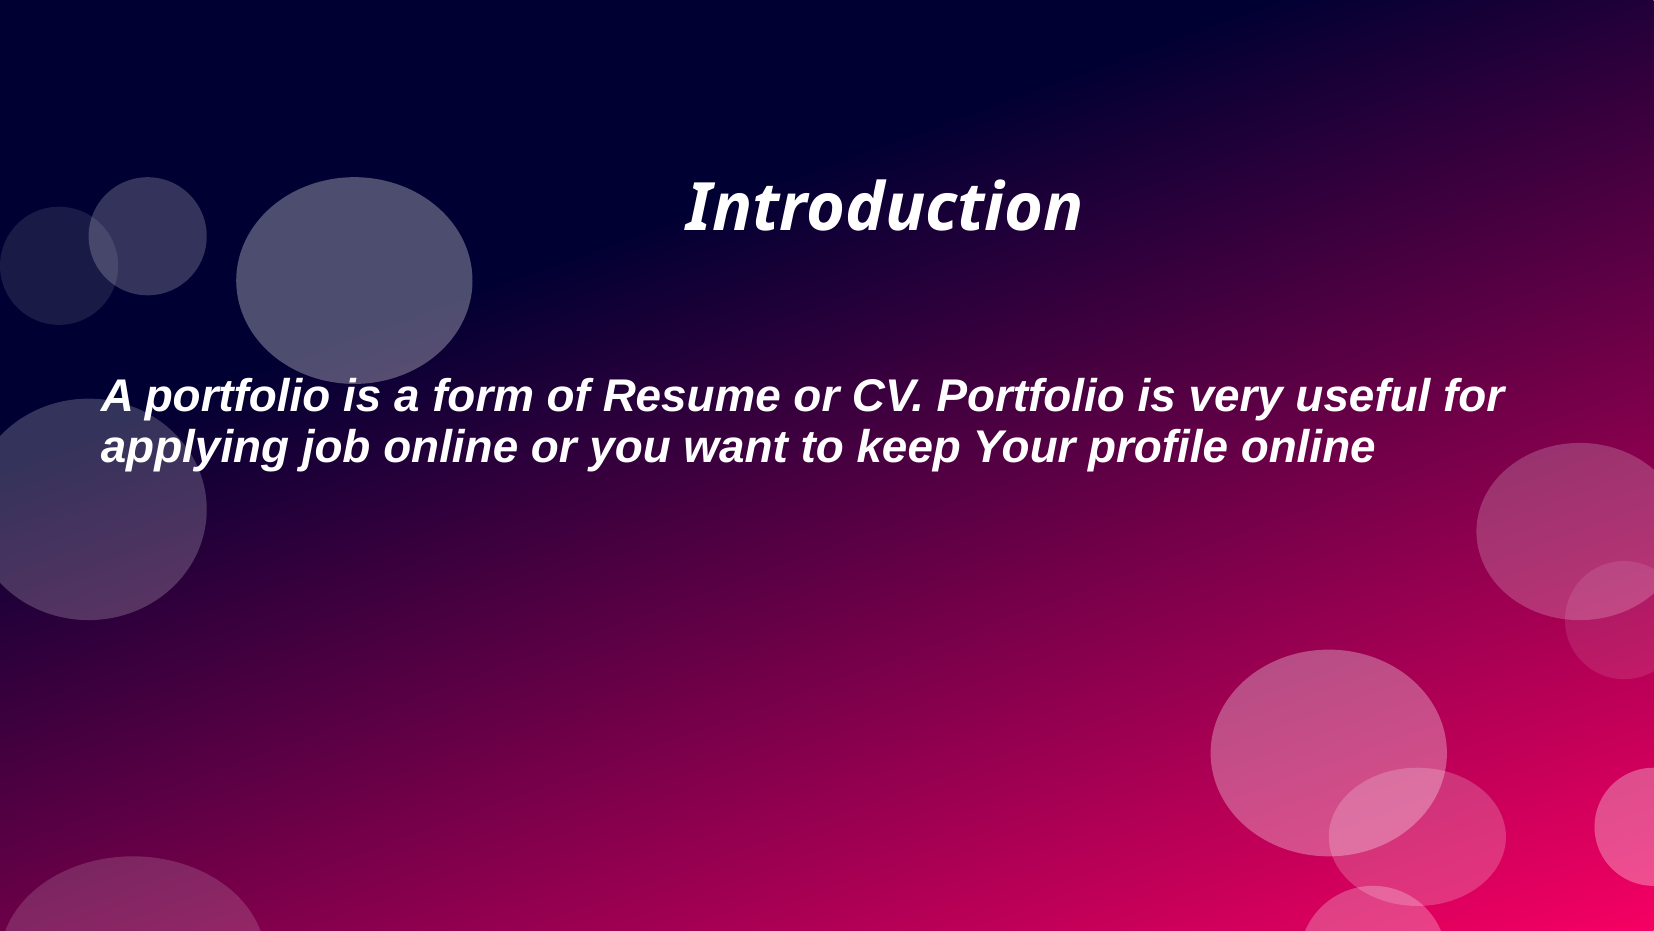

Introduction
# A portfolio is a form of Resume or CV. Portfolio is very useful for applying job online or you want to keep Your profile online